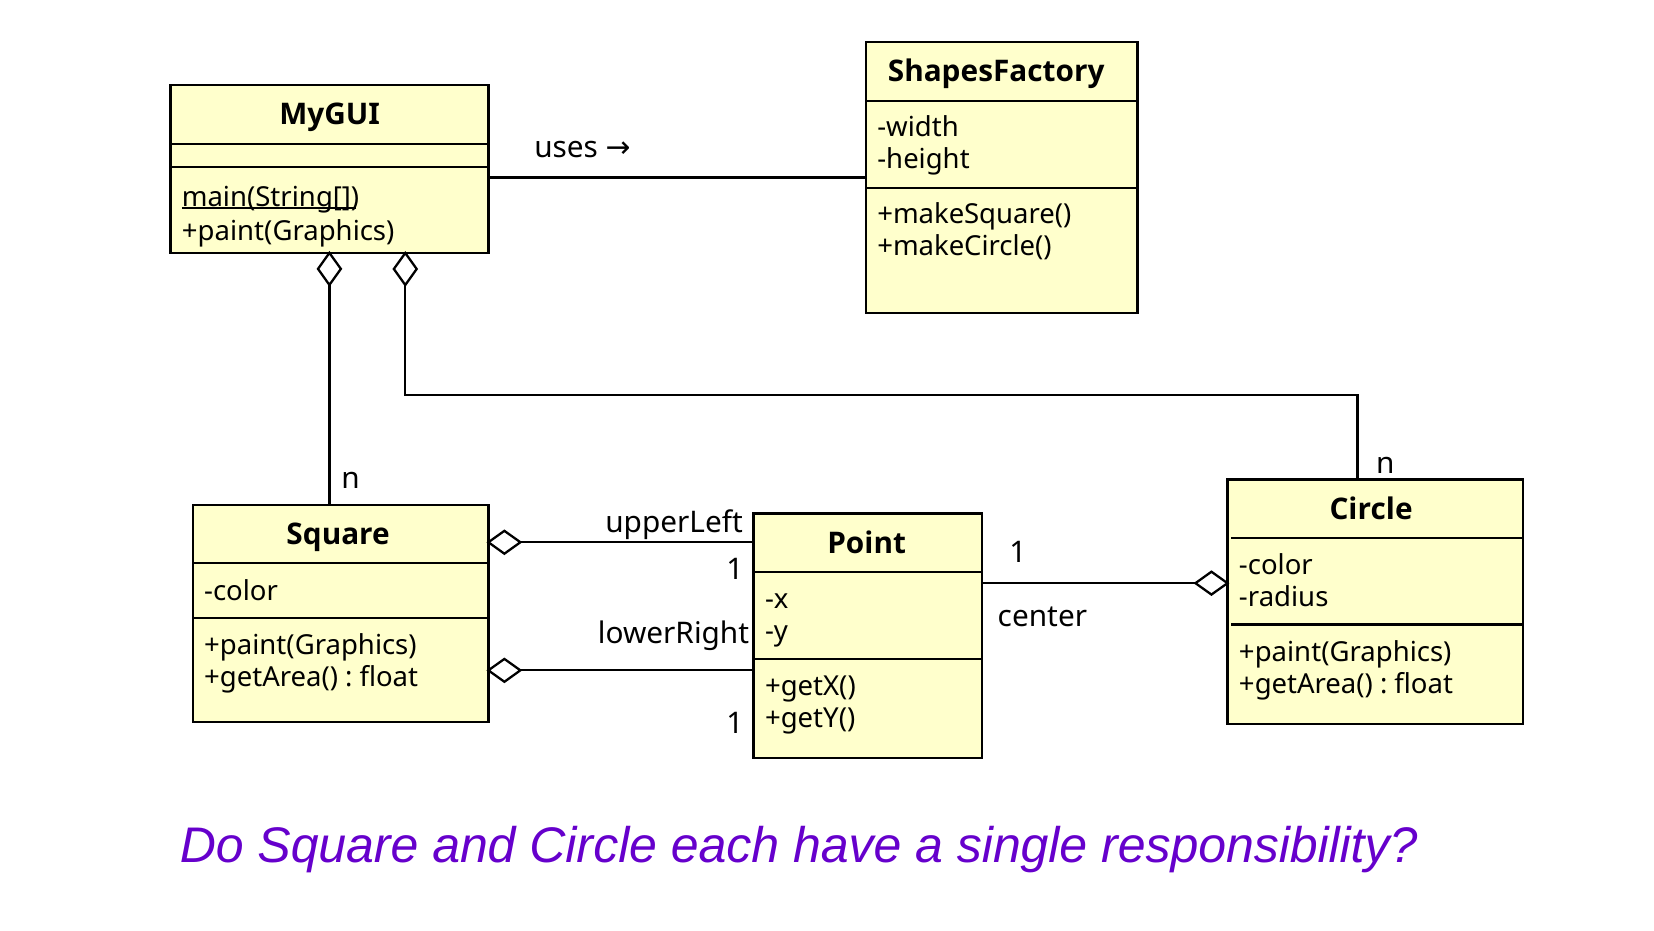

# Testing code
Do Square and Circle each have a single responsibility?